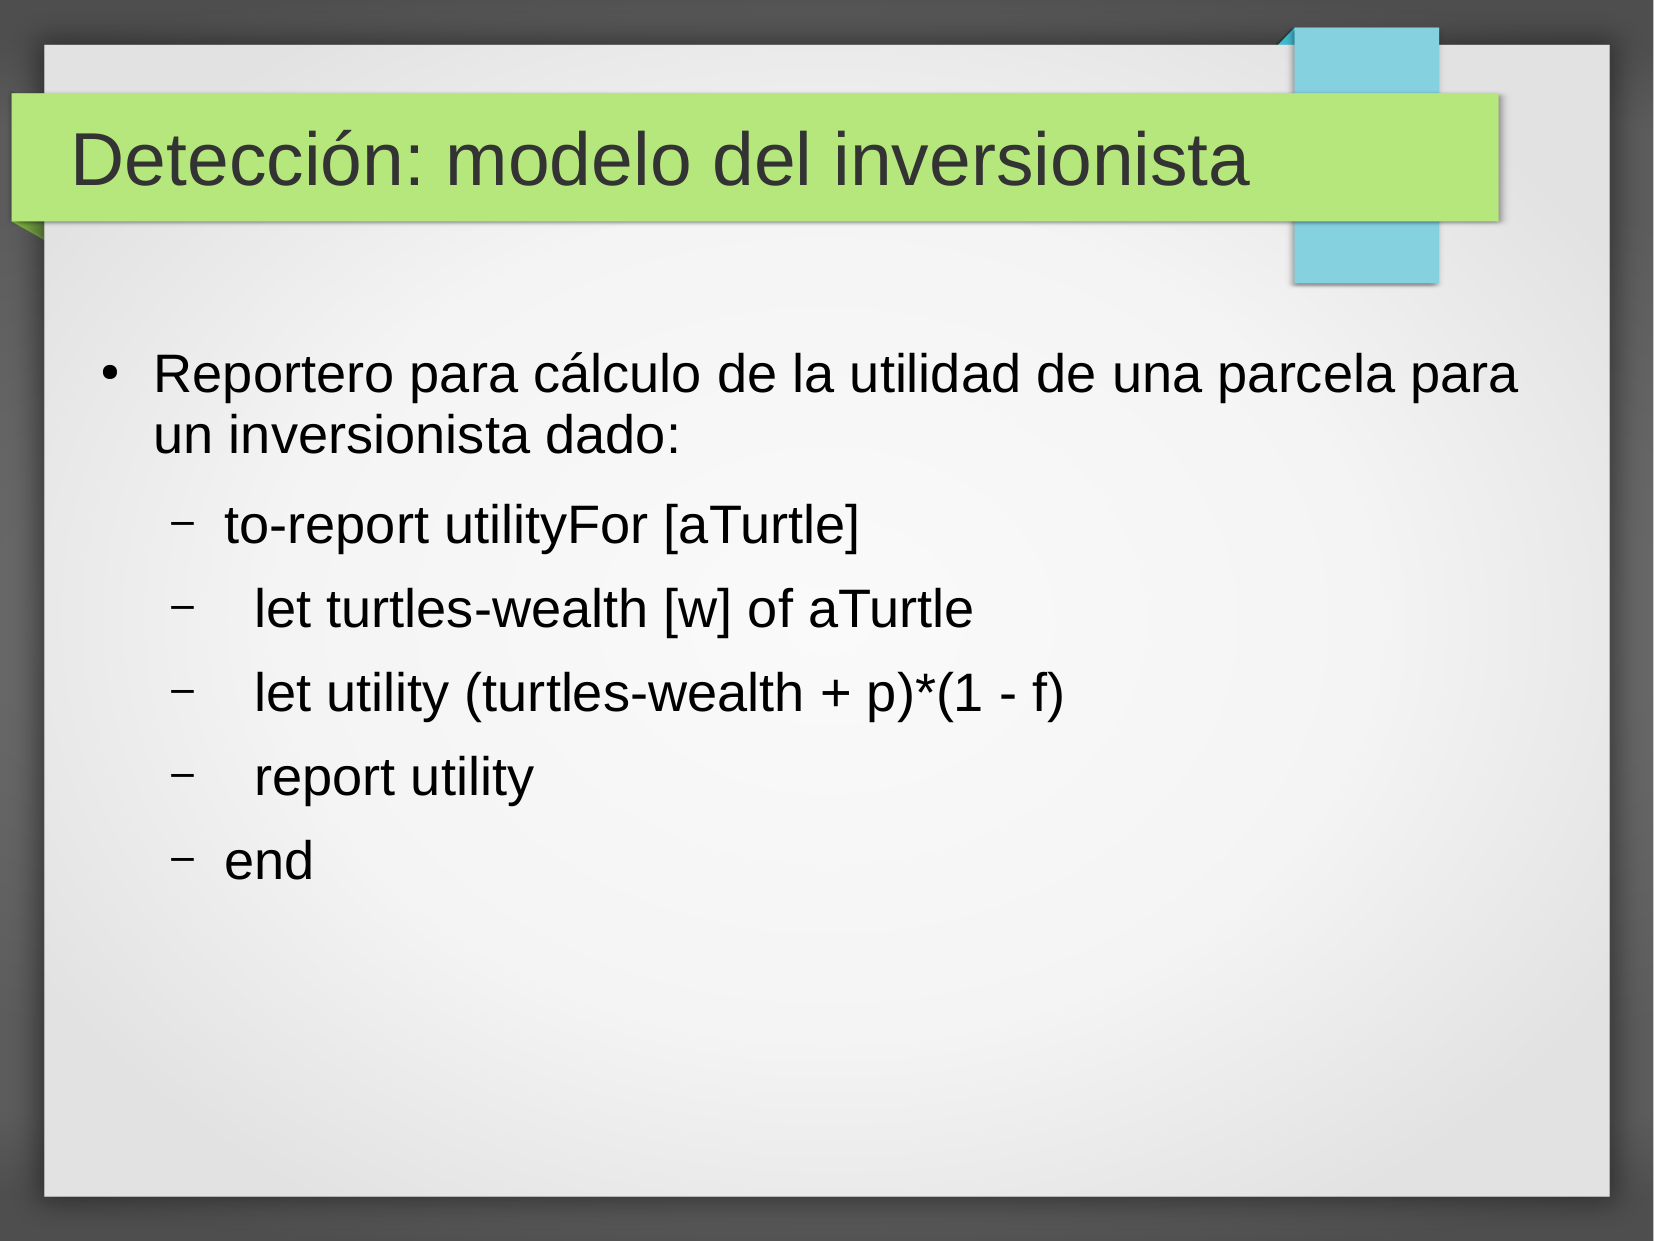

# Detección: modelo del inversionista
Reportero para cálculo de la utilidad de una parcela para un inversionista dado:
to-report utilityFor [aTurtle]
 let turtles-wealth [w] of aTurtle
 let utility (turtles-wealth + p)*(1 - f)
 report utility
end